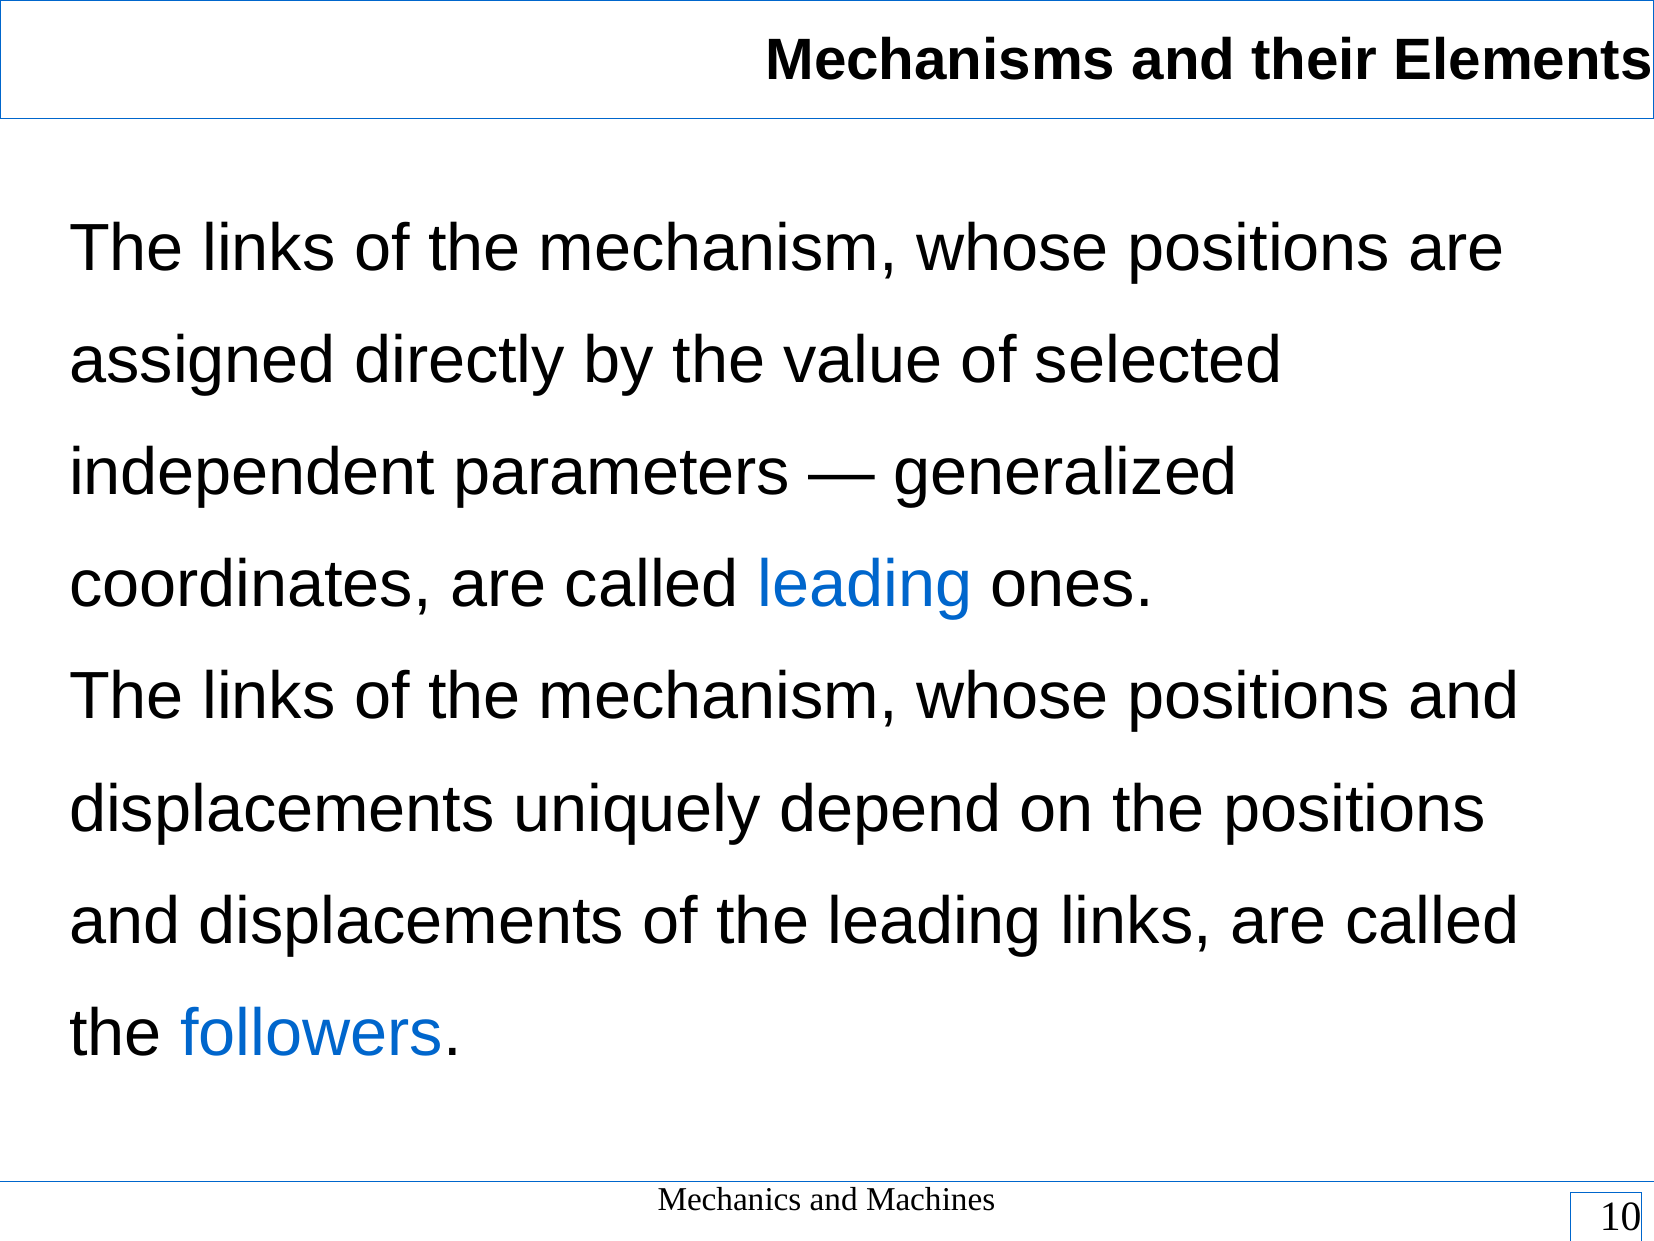

# Mechanisms and their Elements
The links of the mechanism, whose positions are assigned directly by the value of selected independent parameters — generalized coordinates, are called leading ones.
The links of the mechanism, whose positions and displacements uniquely depend on the positions and displacements of the leading links, are called the followers.
Mechanics and Machines
10